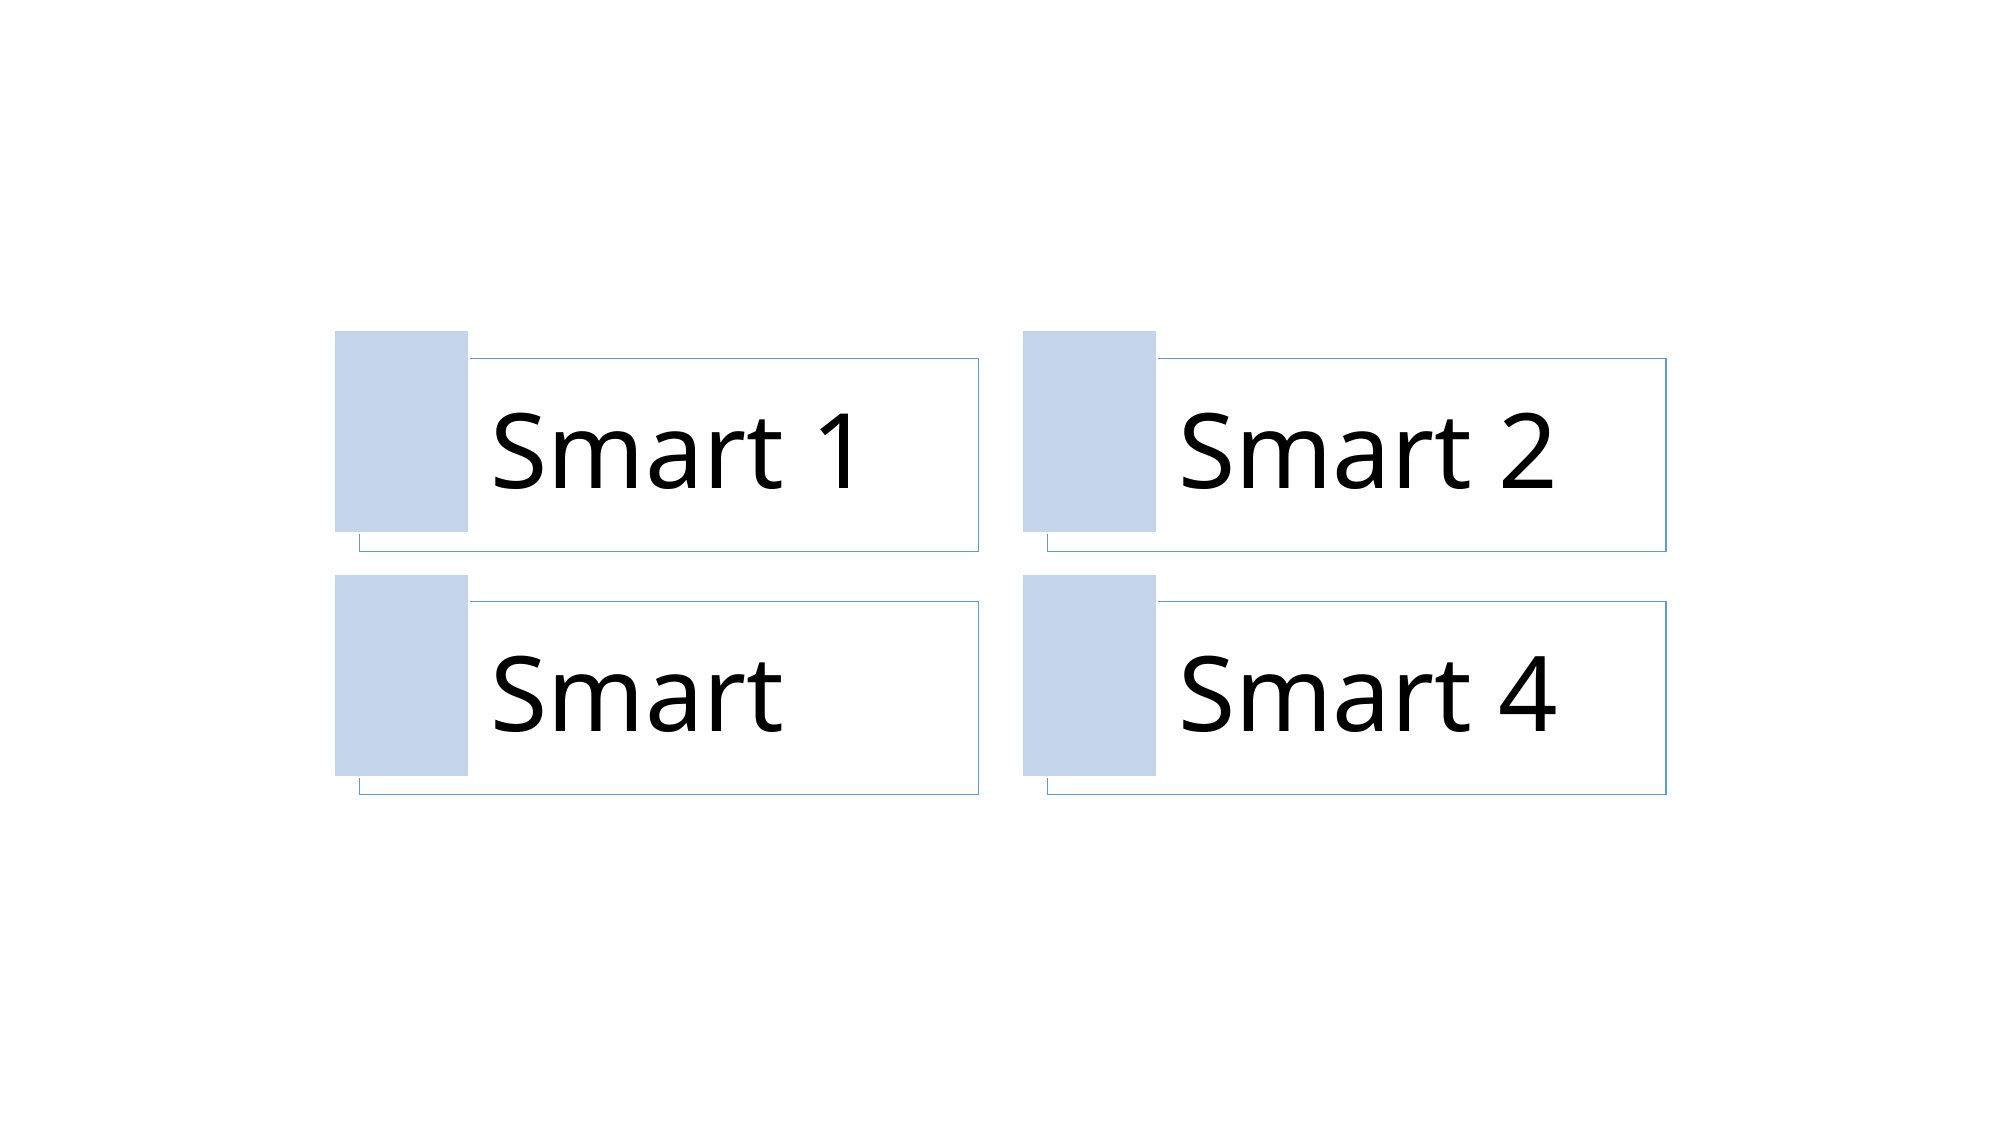

Smart 1
Smart 2
Smart
Smart 4